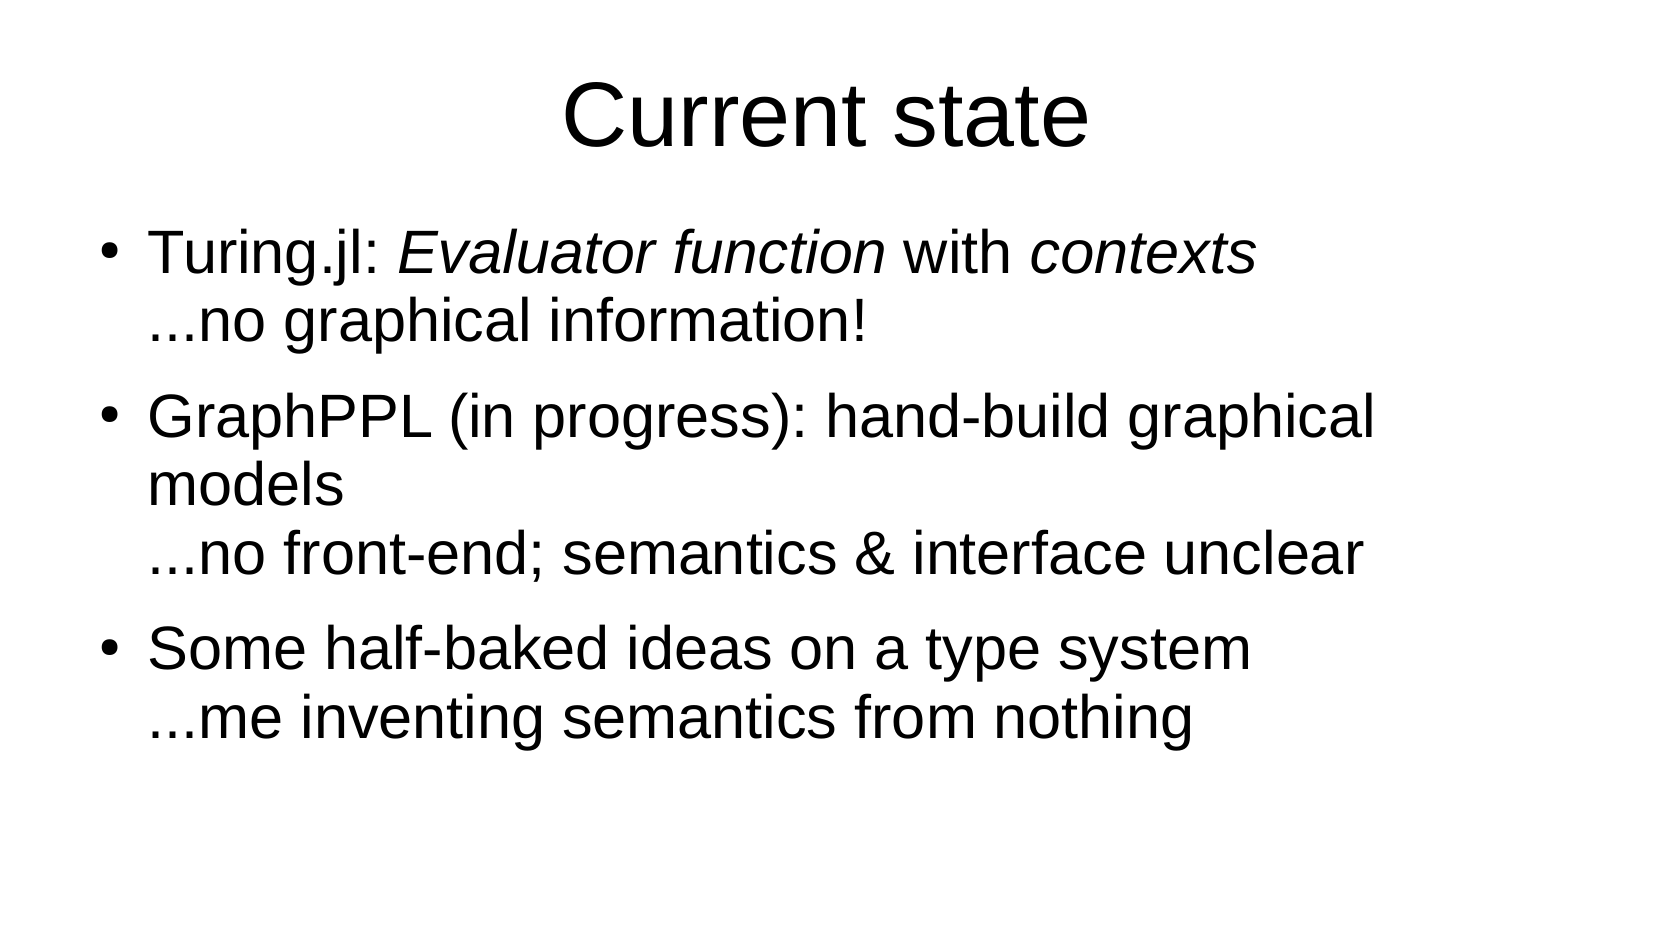

# Current state
Turing.jl: Evaluator function with contexts
...no graphical information!
GraphPPL (in progress): hand-build graphical models
...no front-end; semantics & interface unclear
Some half-baked ideas on a type system
...me inventing semantics from nothing